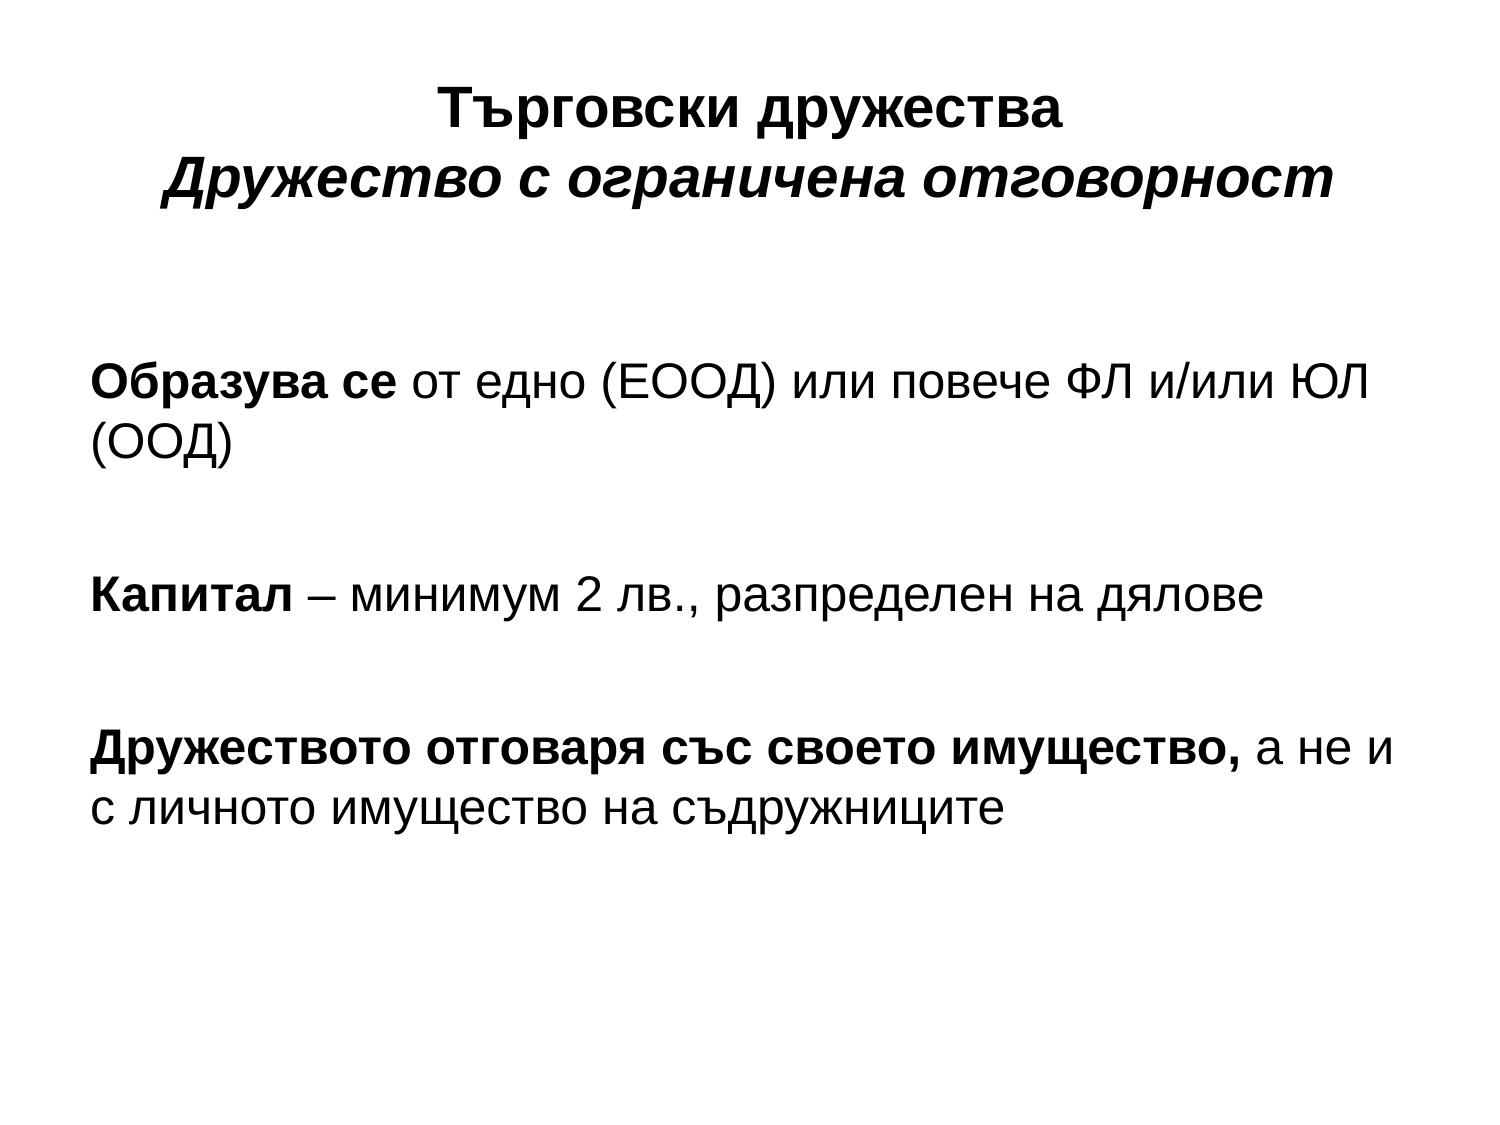

# Търговски дружества Дружество с ограничена отговорност
Образува се от едно (ЕООД) или повече ФЛ и/или ЮЛ (ООД)
Капитал – минимум 2 лв., разпределен на дялове
Дружеството отговаря със своето имущество, а не и с личното имущество на съдружниците